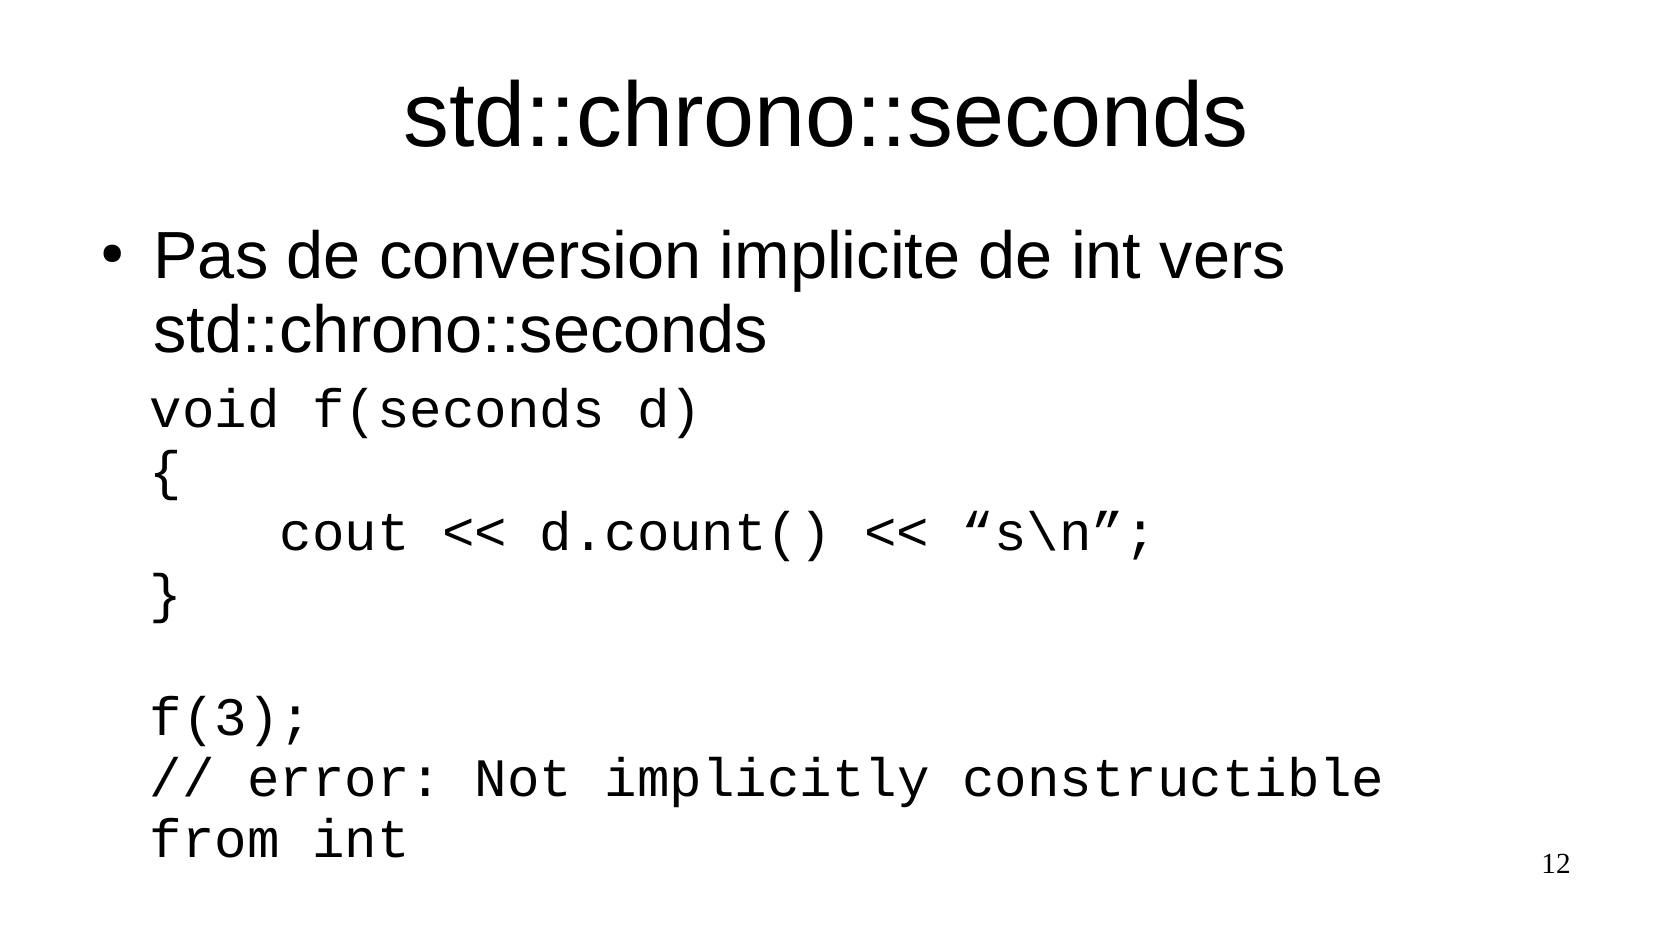

# std::chrono::seconds
Pas de conversion implicite de int vers std::chrono::seconds
void f(seconds d)
{
 cout << d.count() << “s\n”;
}
f(3);
// error: Not implicitly constructible from int
12